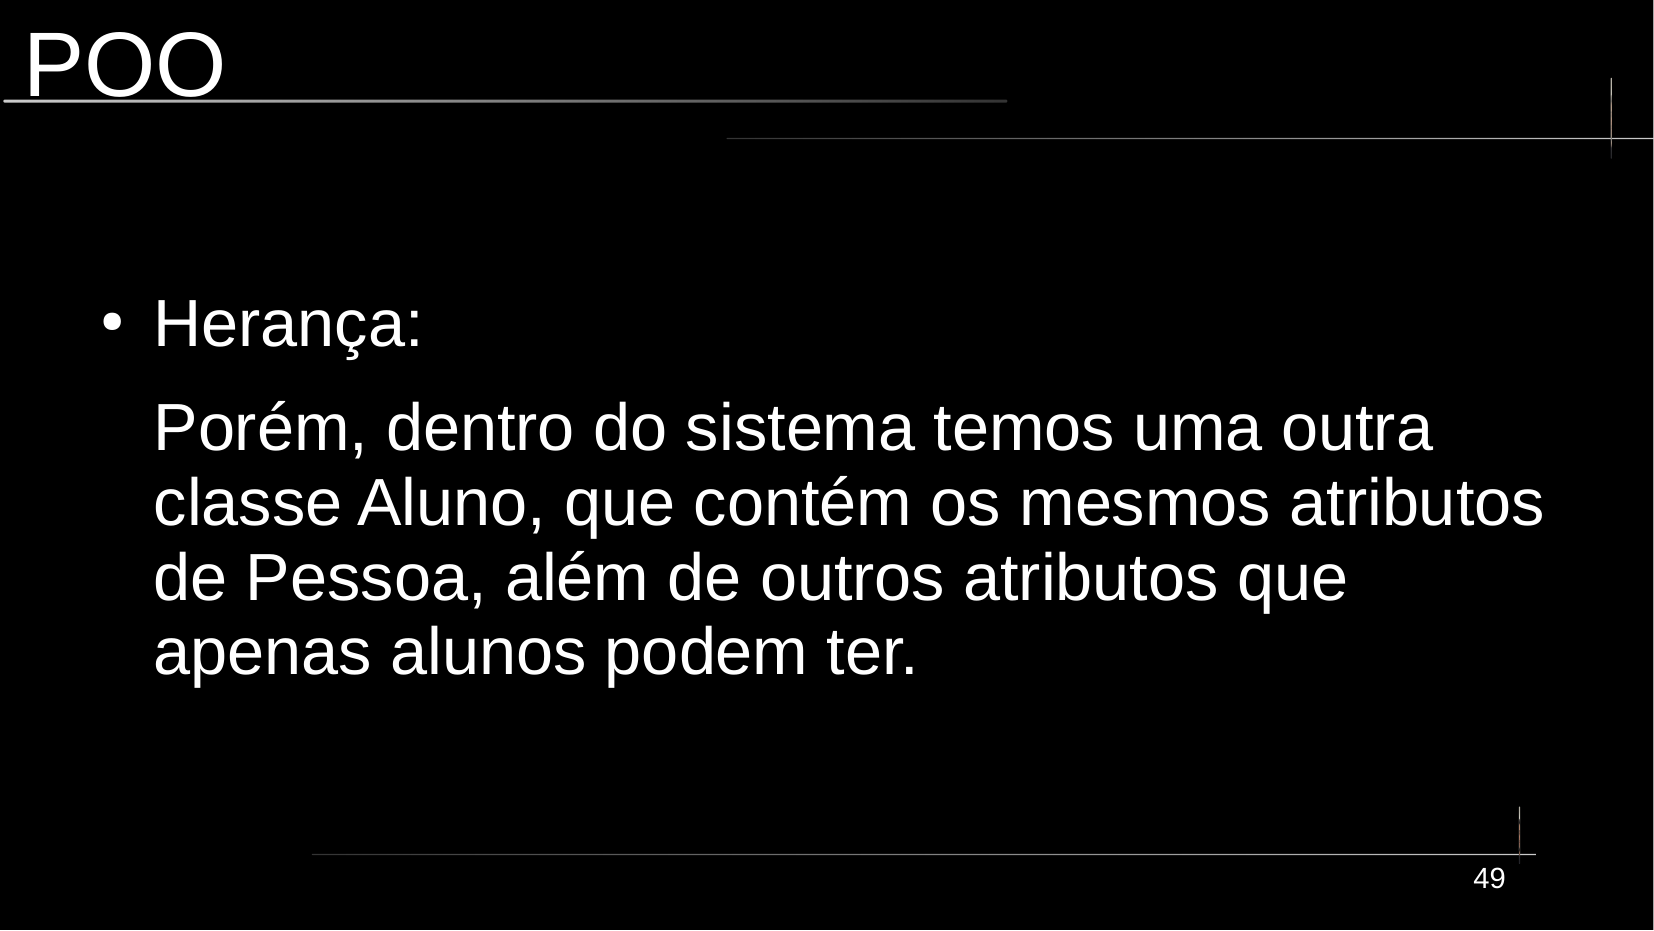

# POO
Herança:
Porém, dentro do sistema temos uma outra classe Aluno, que contém os mesmos atributos de Pessoa, além de outros atributos que apenas alunos podem ter.
49